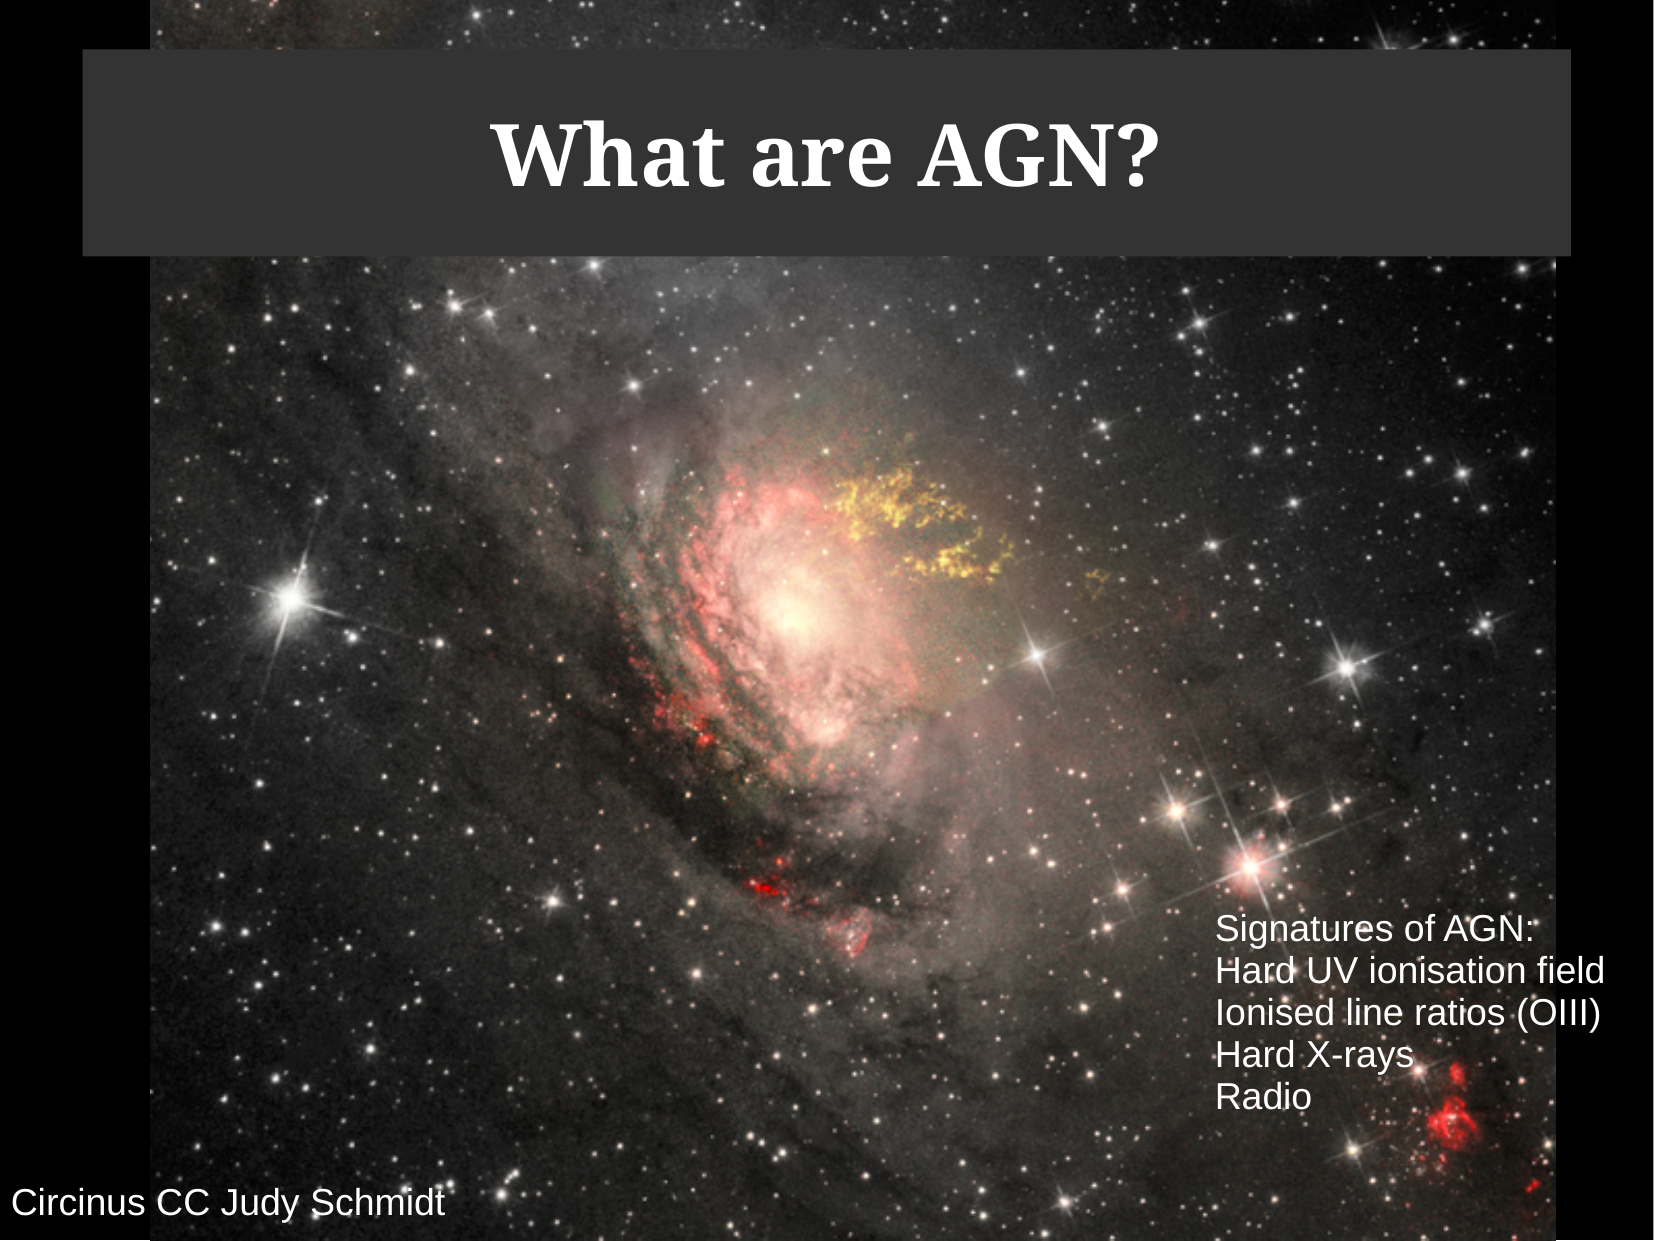

# What are AGN?
Signatures of AGN:
Hard UV ionisation field
Ionised line ratios (OIII)
Hard X-rays
Radio
Circinus CC Judy Schmidt